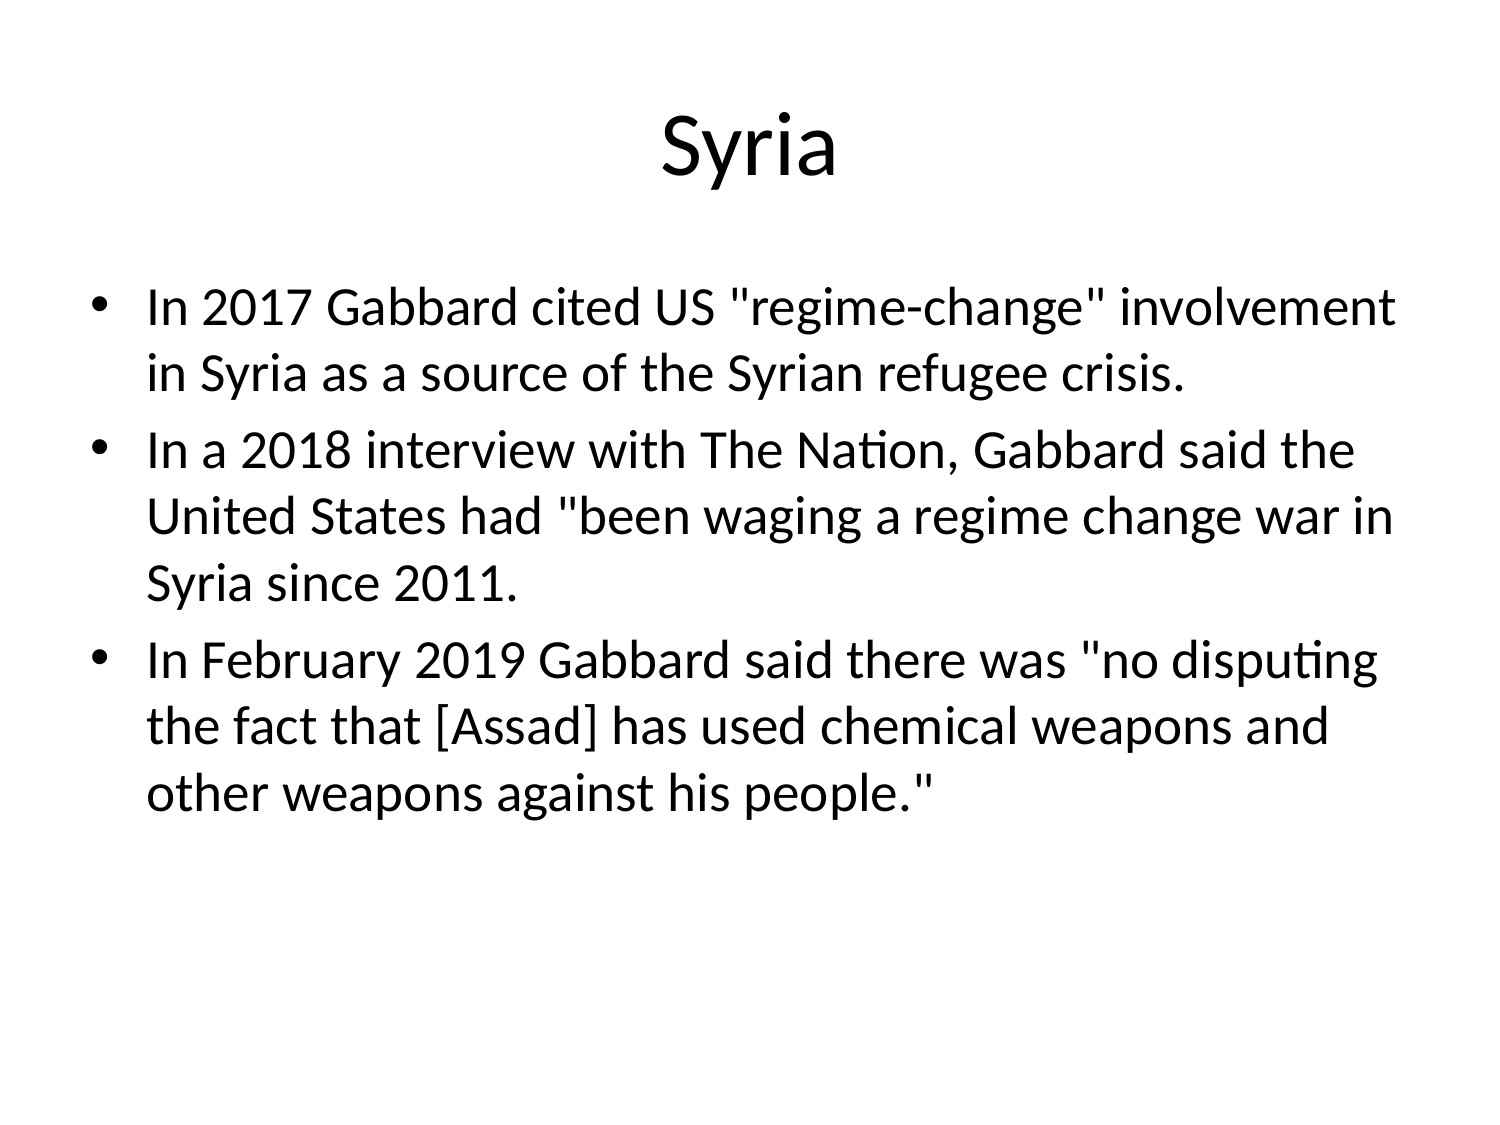

# Syria
In 2017 Gabbard cited US "regime-change" involvement in Syria as a source of the Syrian refugee crisis.
In a 2018 interview with The Nation, Gabbard said the United States had "been waging a regime change war in Syria since 2011.
In February 2019 Gabbard said there was "no disputing the fact that [Assad] has used chemical weapons and other weapons against his people."